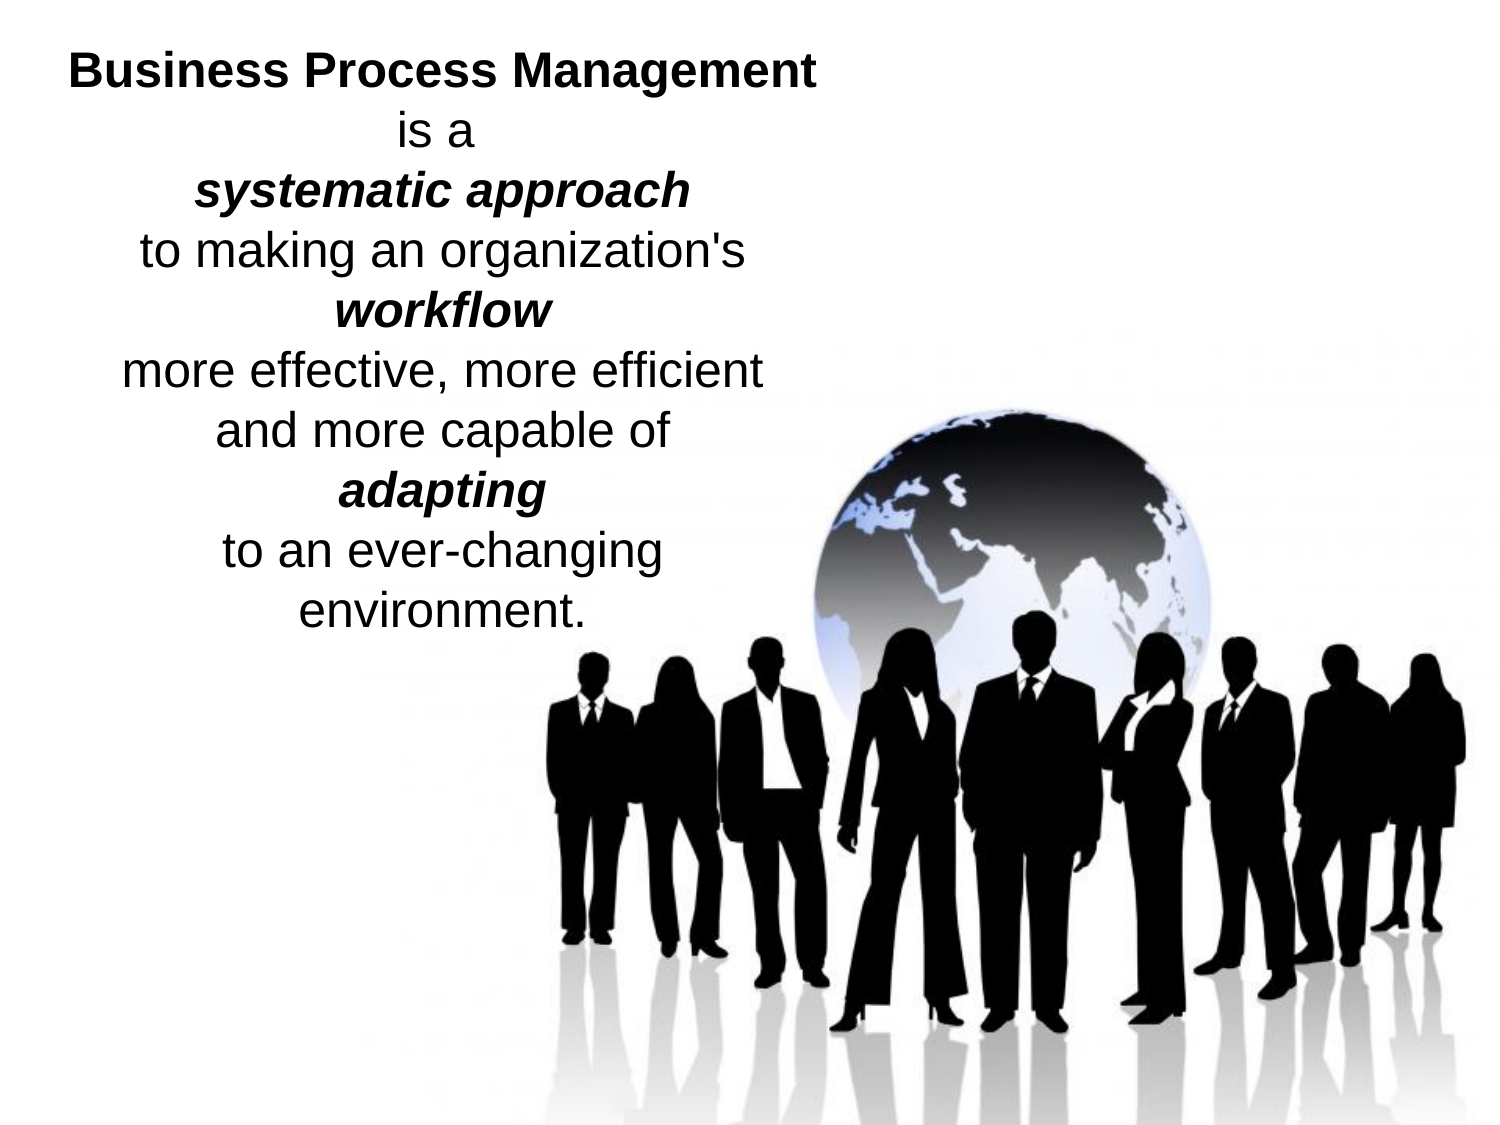

Business Process Management
is a
systematic approach
to making an organization's
workflow
more effective, more efficient
and more capable of
adapting
to an ever-changing
environment.